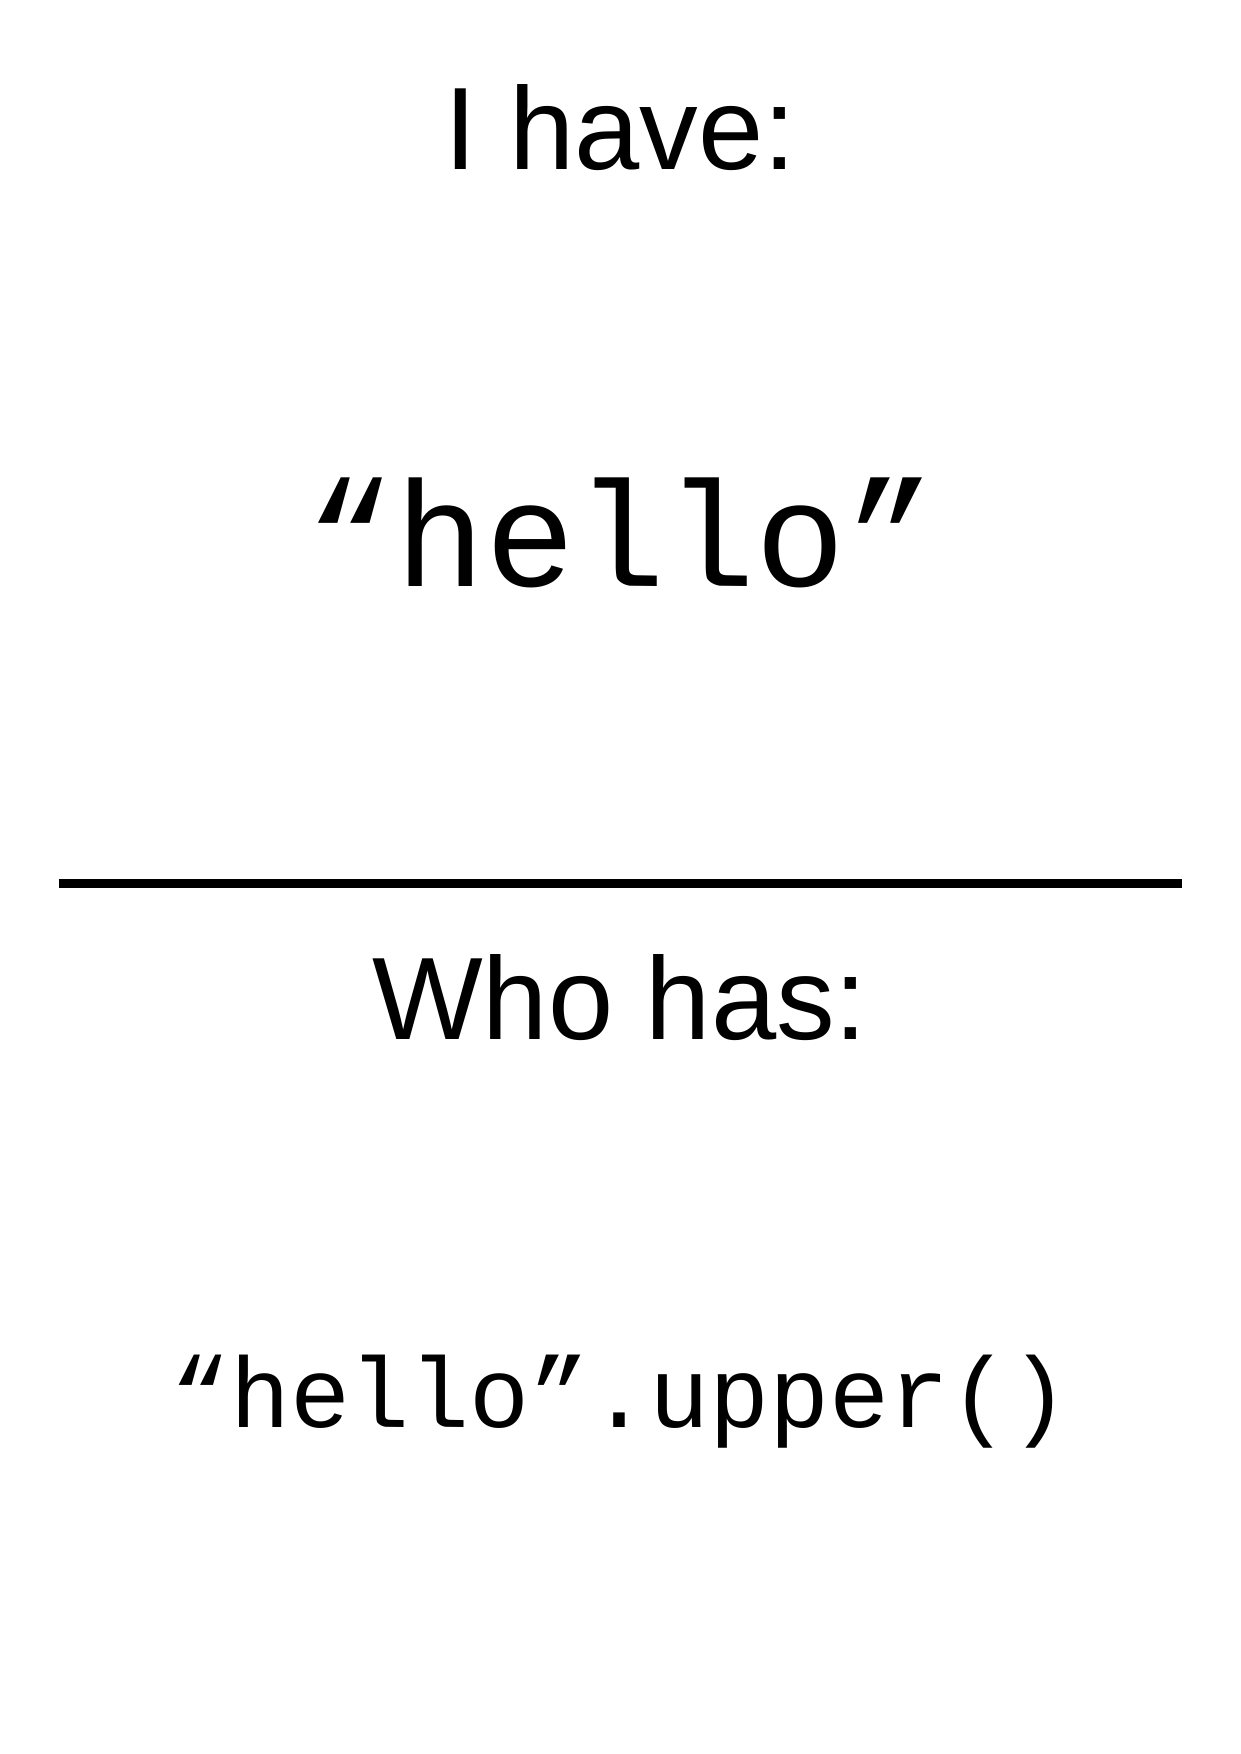

# I have:
“hello”
Who has:
“hello”.upper()